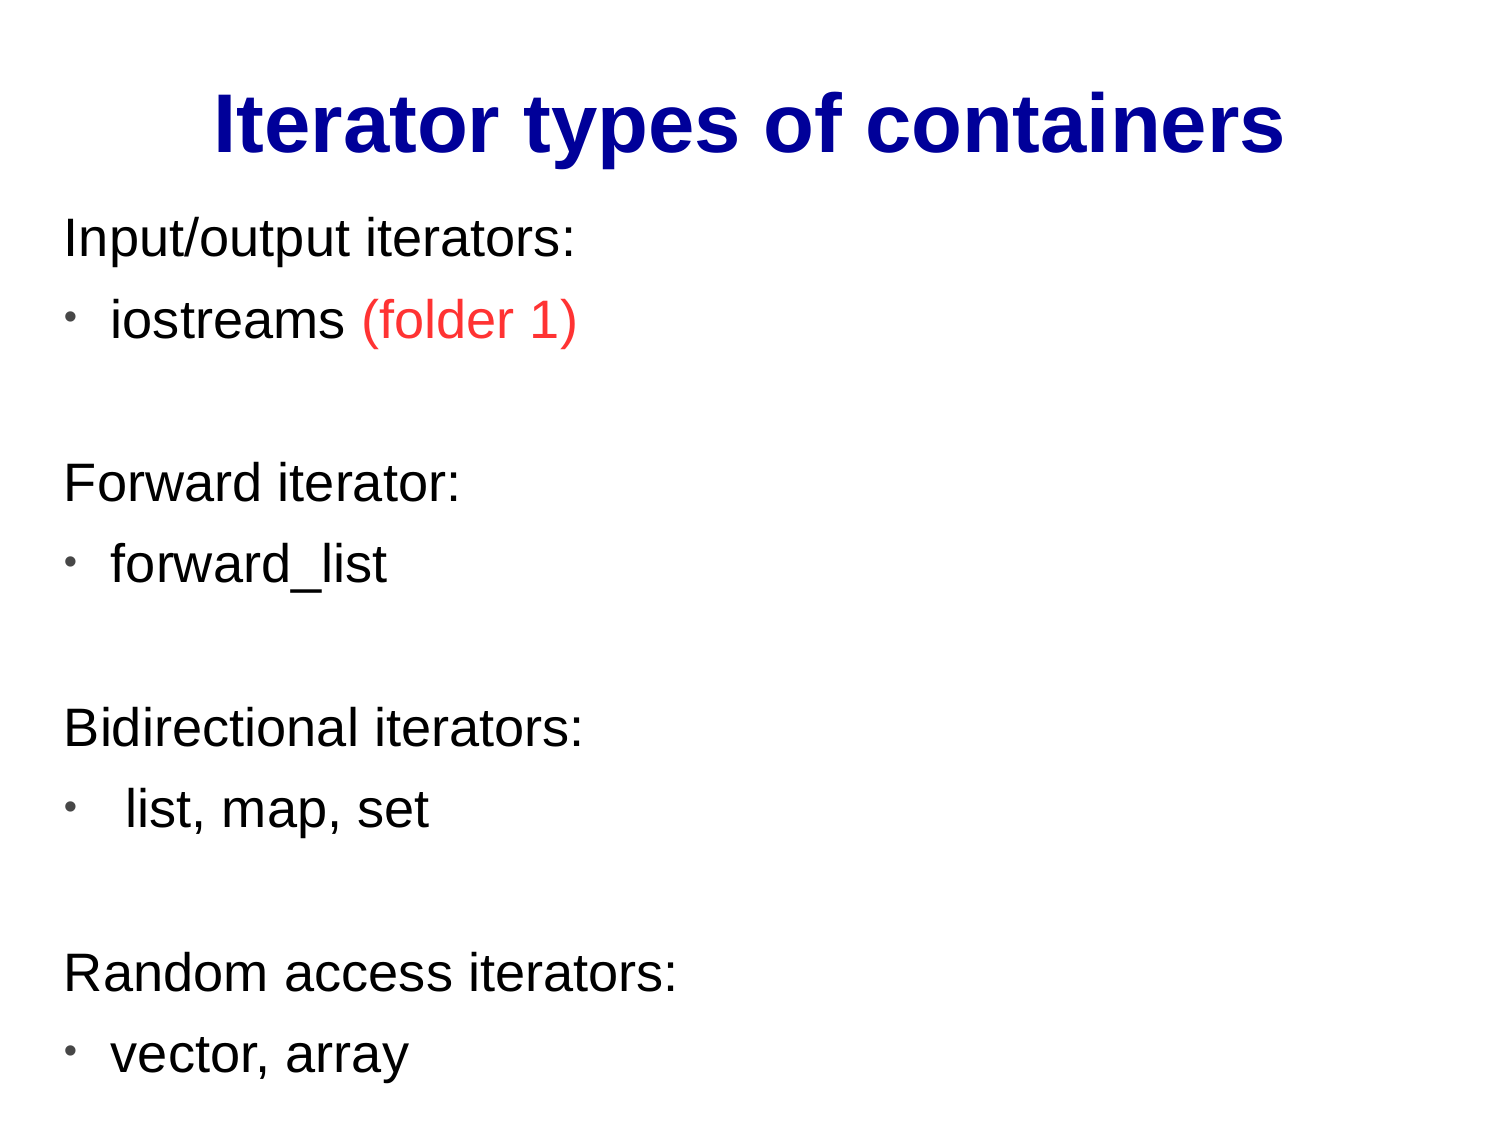

# Iterator types of containers
Input/output iterators:
iostreams (folder 1)
Forward iterator:
forward_list
Bidirectional iterators:
 list, map, set
Random access iterators:
vector, array